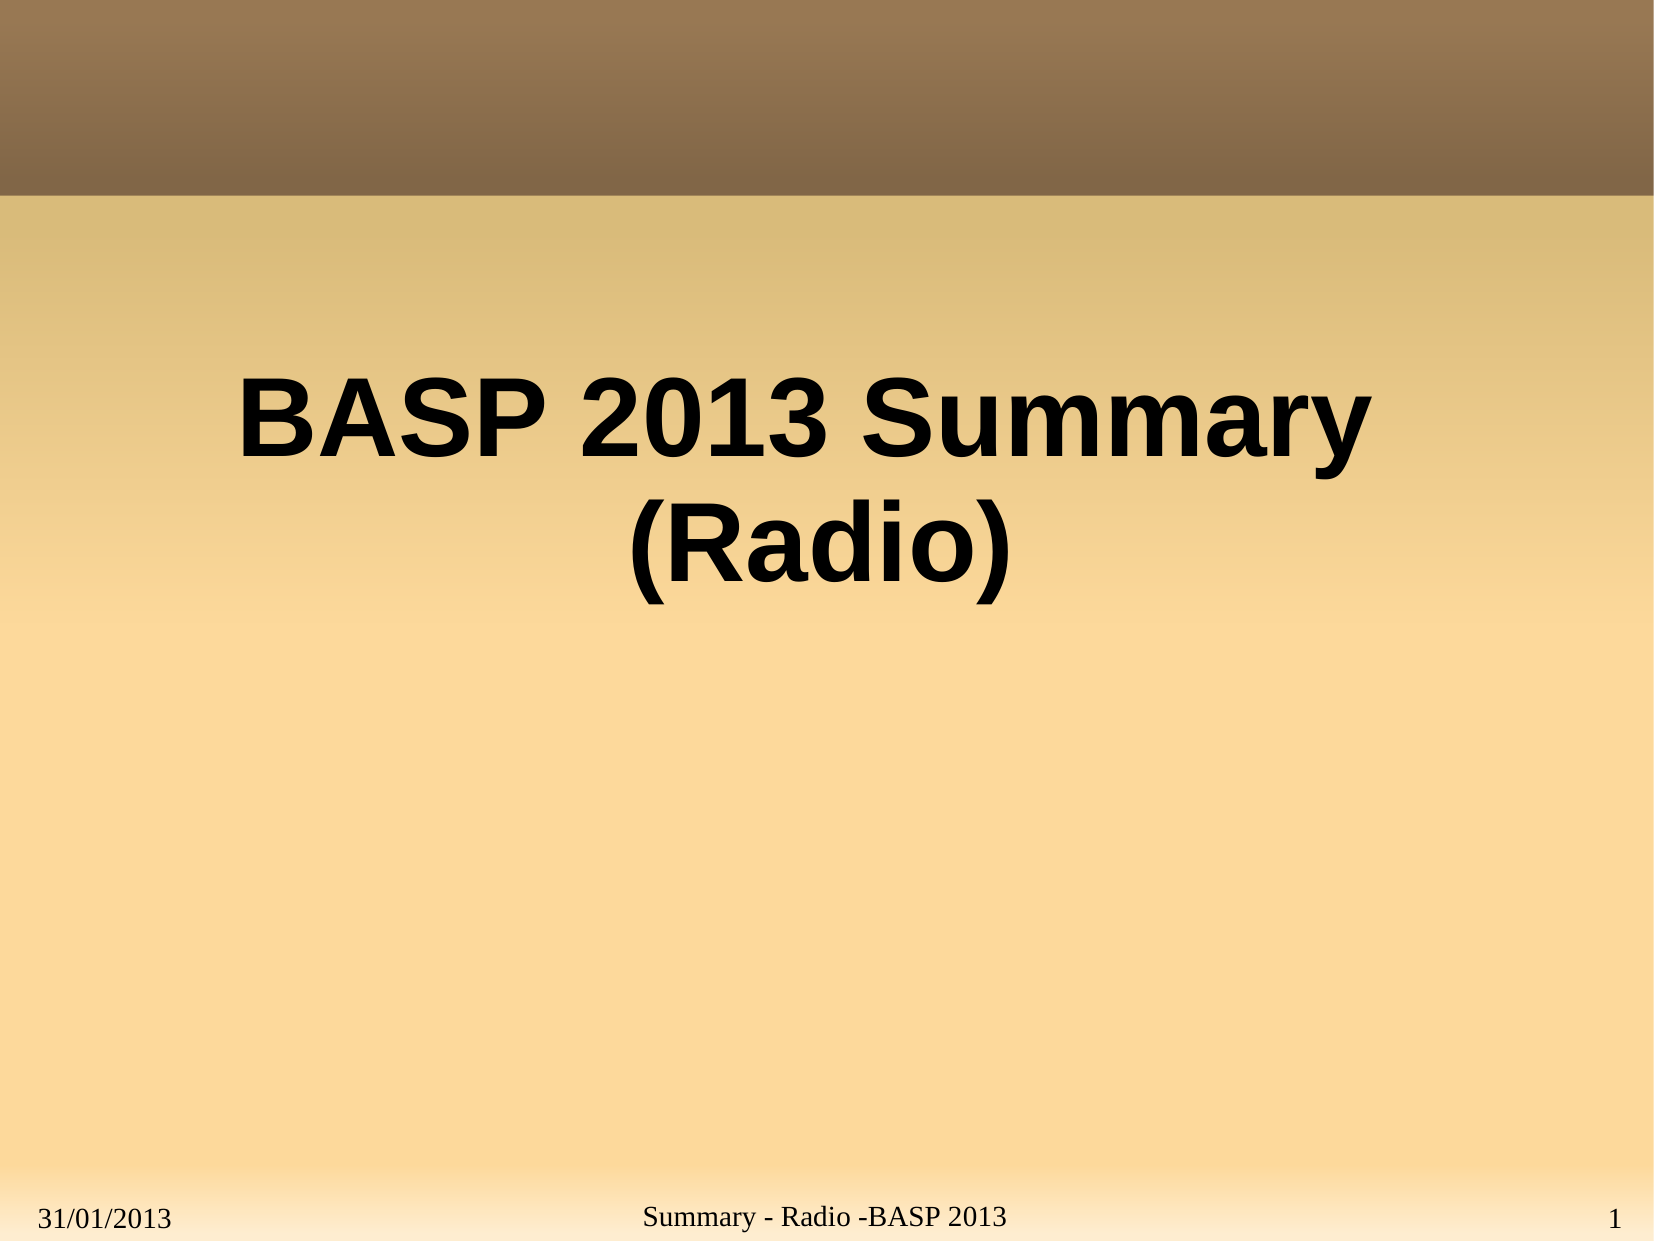

#
BASP 2013 Summary
(Radio)
Summary - Radio -BASP 2013
31/01/2013
1